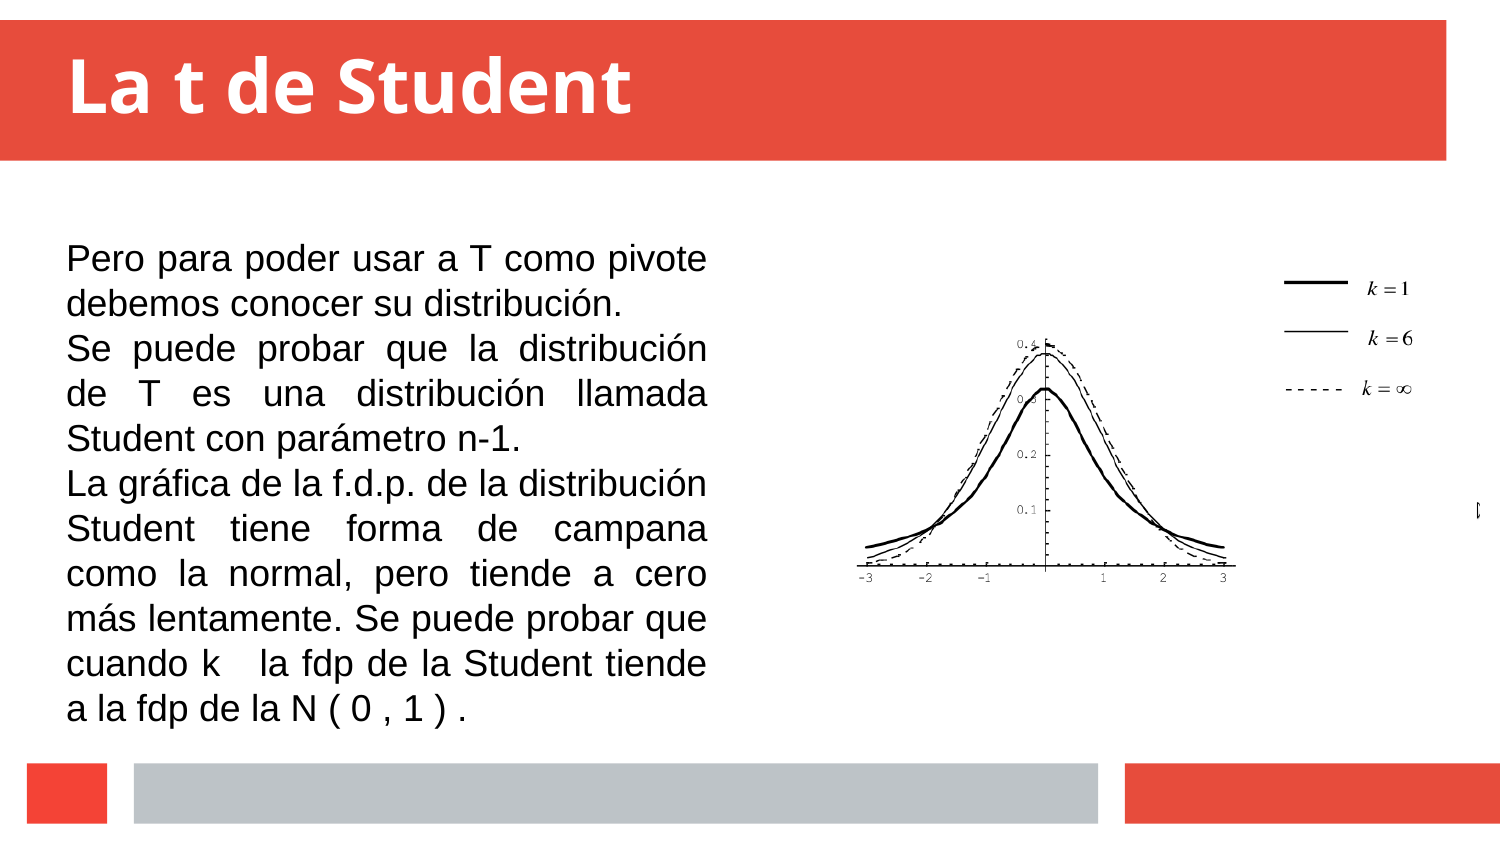

# La t de Student
Pero para poder usar a T como pivote debemos conocer su distribución.
Se puede probar que la distribución de T es una distribución llamada Student con parámetro n-1.
La gráfica de la f.d.p. de la distribución Student tiene forma de campana como la normal, pero tiende a cero más lentamente. Se puede probar que cuando k la fdp de la Student tiende a la fdp de la N ( 0 , 1 ) .